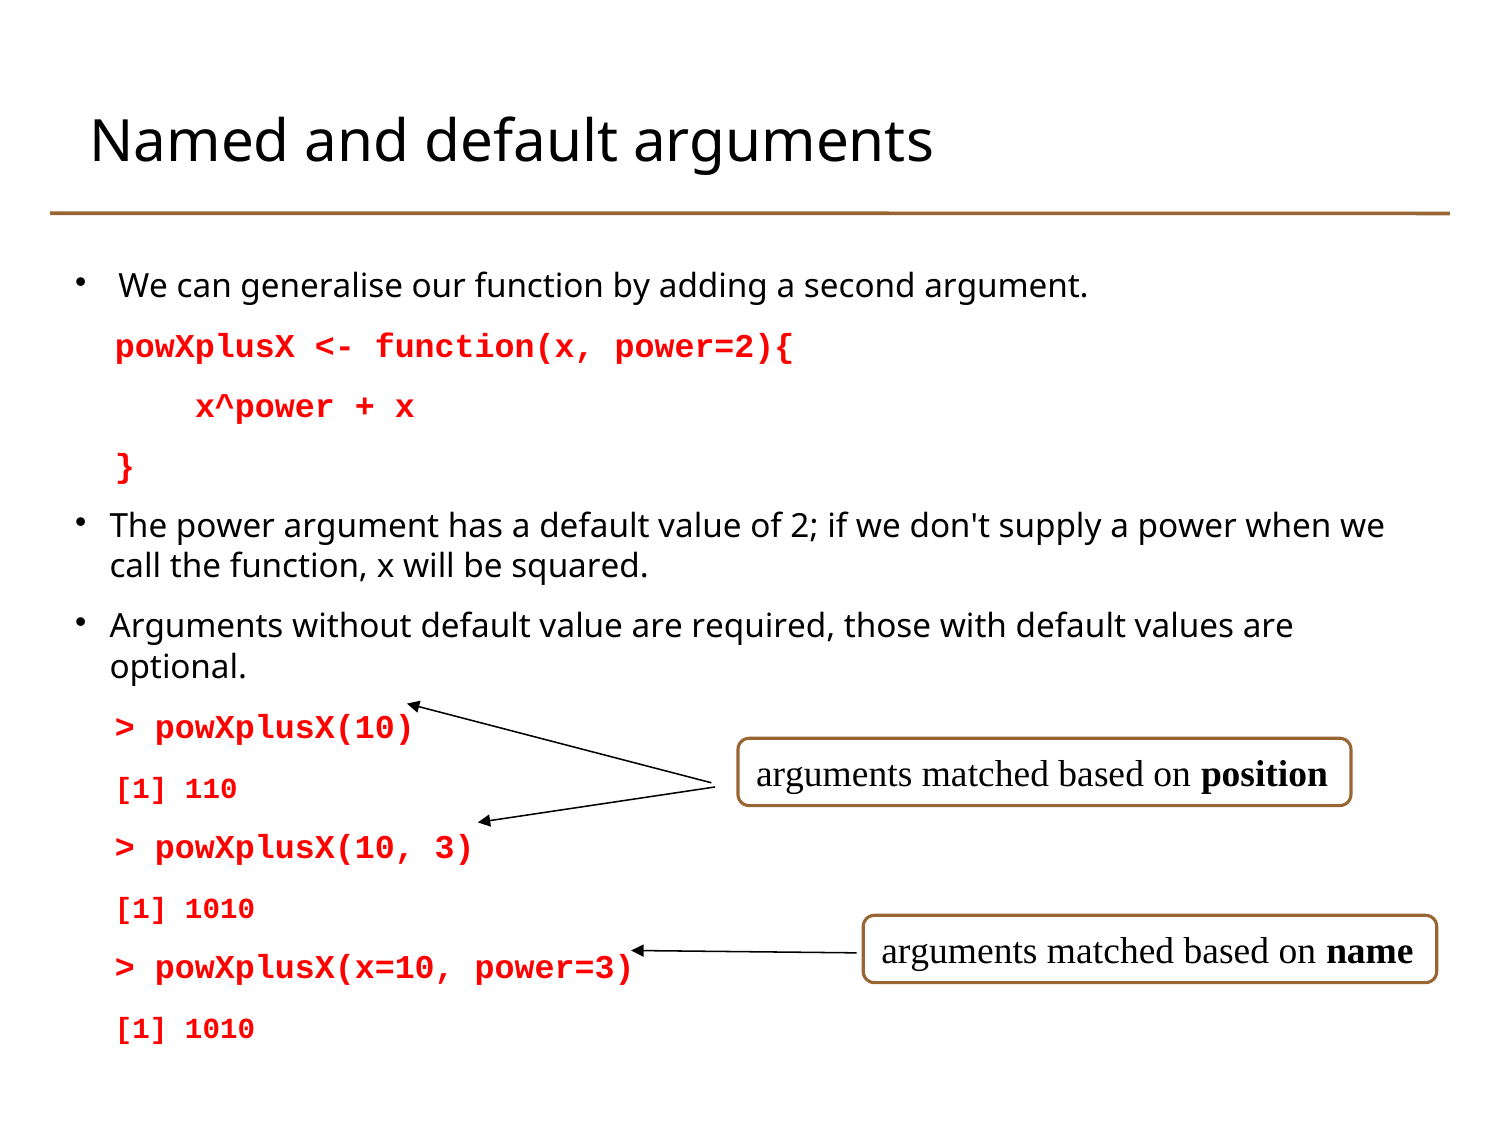

Named and default arguments
 We can generalise our function by adding a second argument.
 powXplusX <- function(x, power=2){
 x^power + x
 }
The power argument has a default value of 2; if we don't supply a power when we call the function, x will be squared.
Arguments without default value are required, those with default values are optional.
 > powXplusX(10)
 [1] 110
 > powXplusX(10, 3)
 [1] 1010
 > powXplusX(x=10, power=3)
 [1] 1010
arguments matched based on position
arguments matched based on name